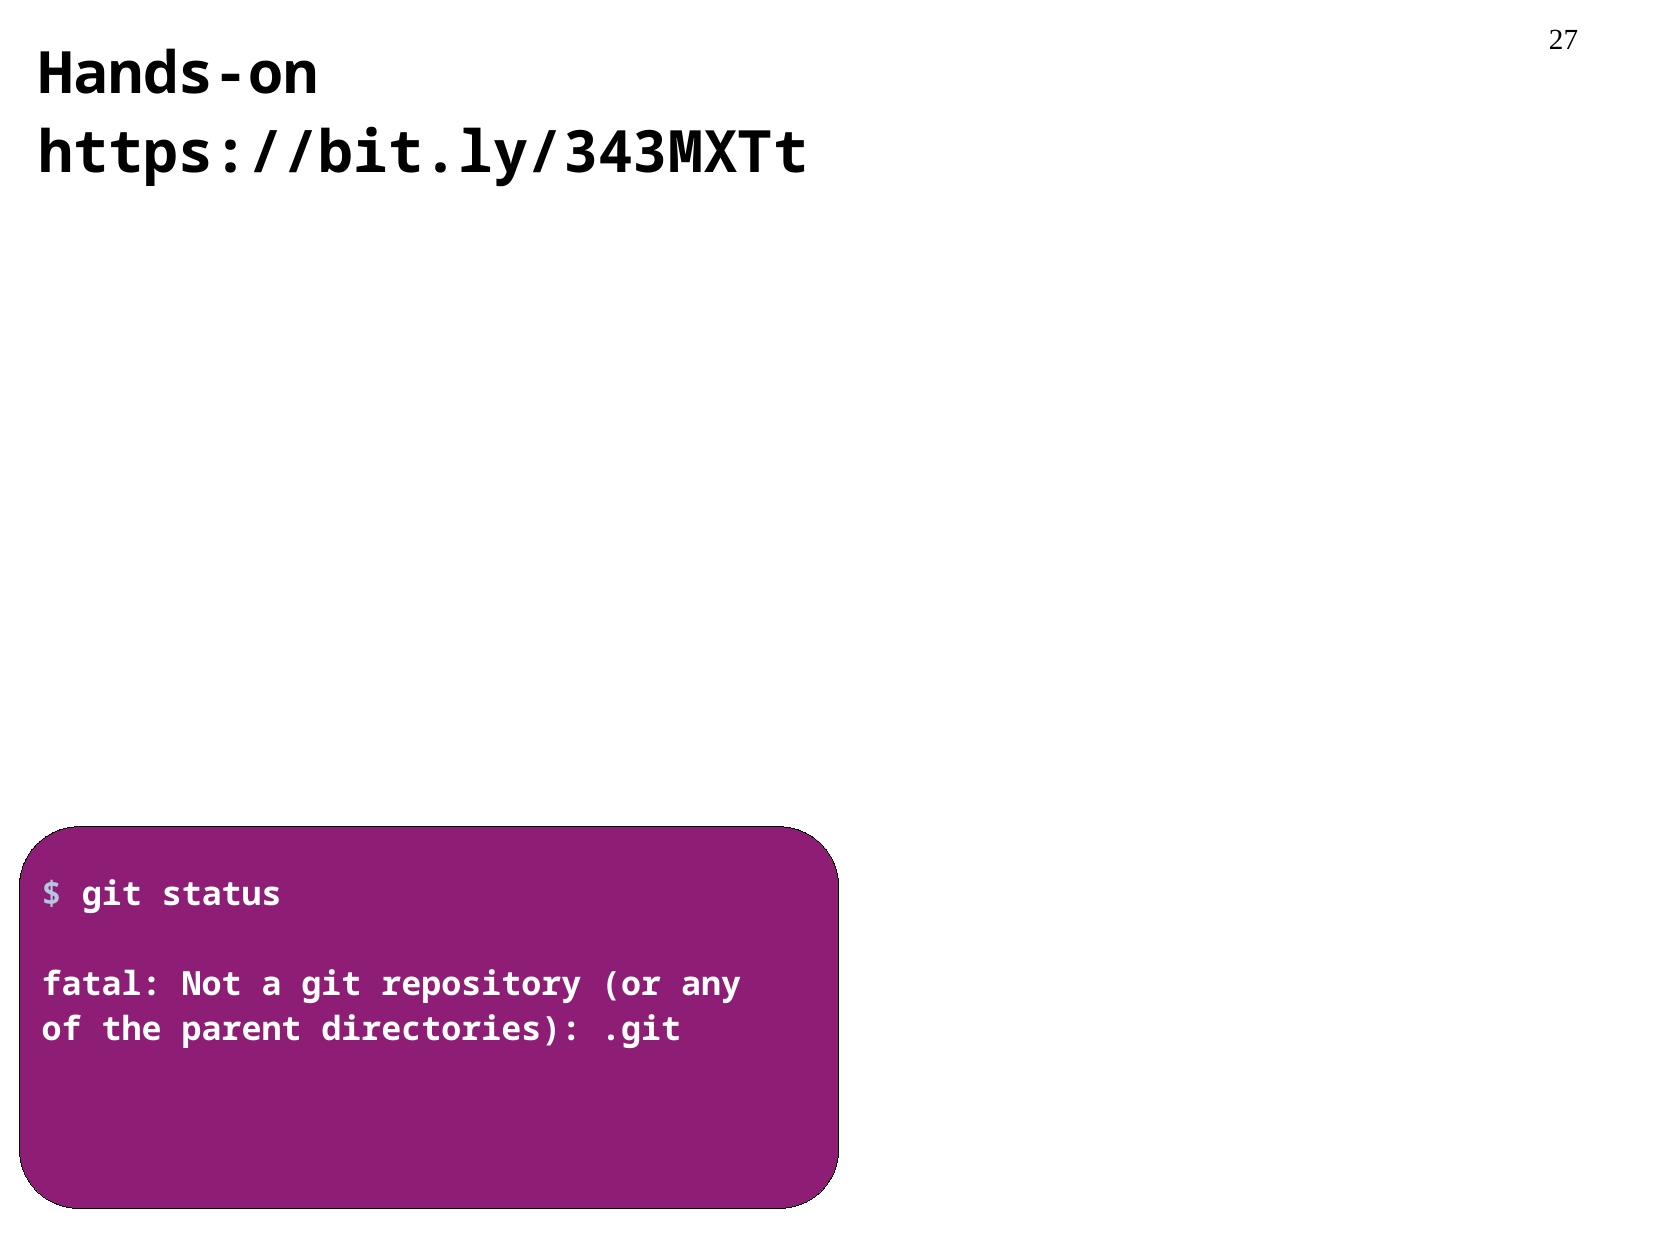

27
Hands-on
https://bit.ly/343MXTt
$ git status
fatal: Not a git repository (or any of the parent directories): .git